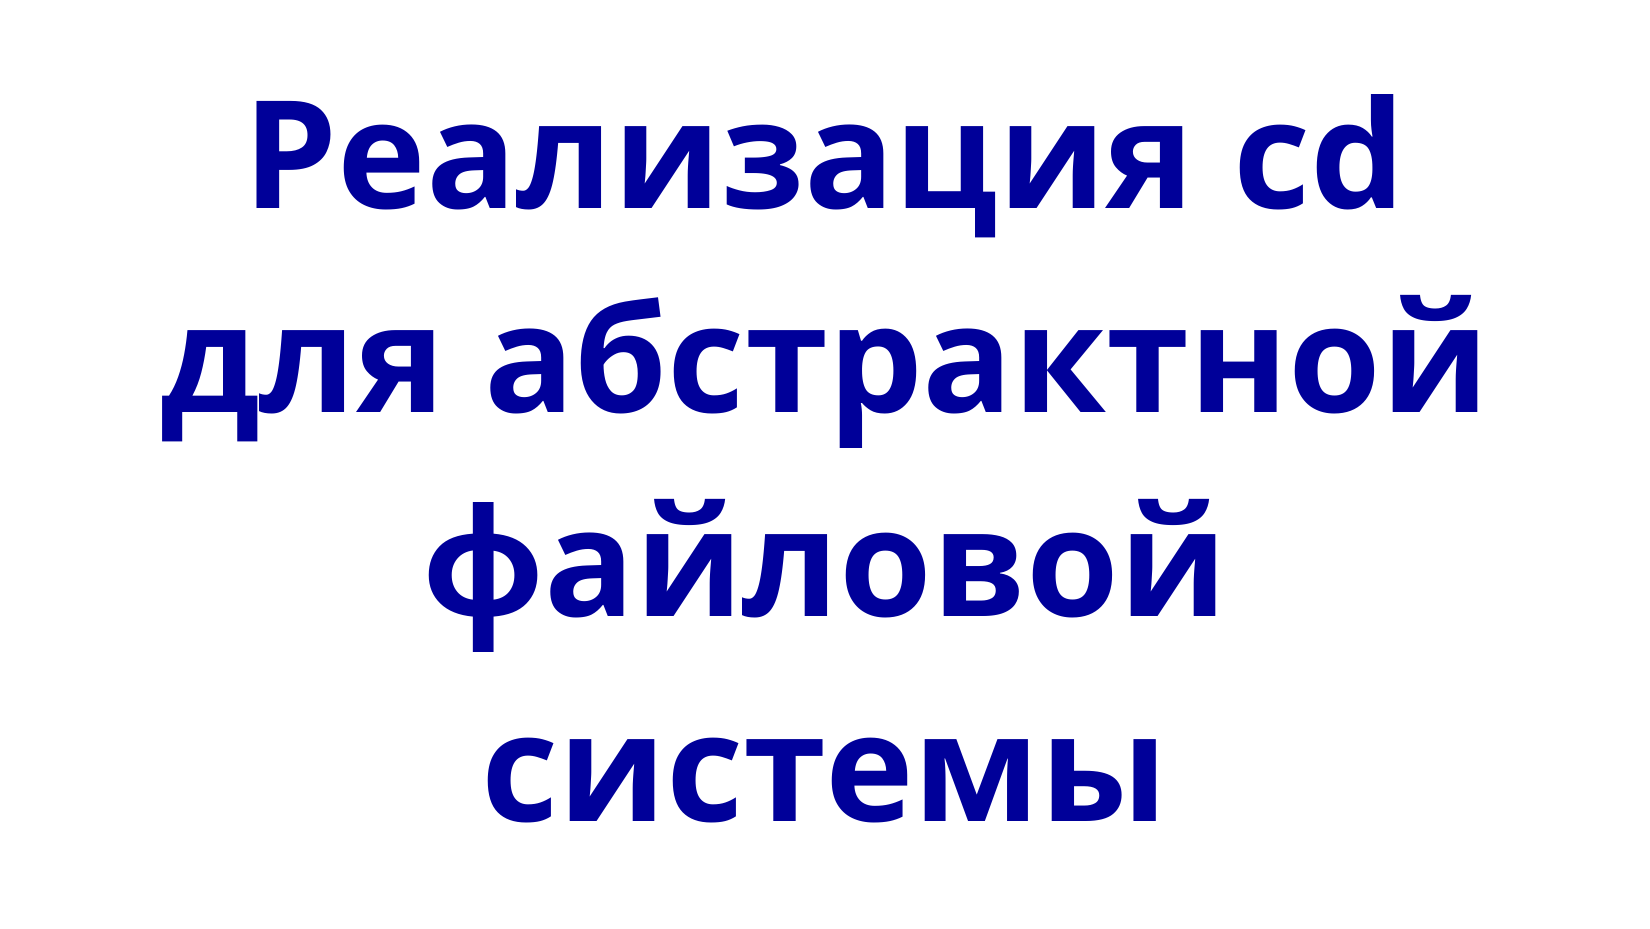

# Реализация cd
для абстрактной файловой системы